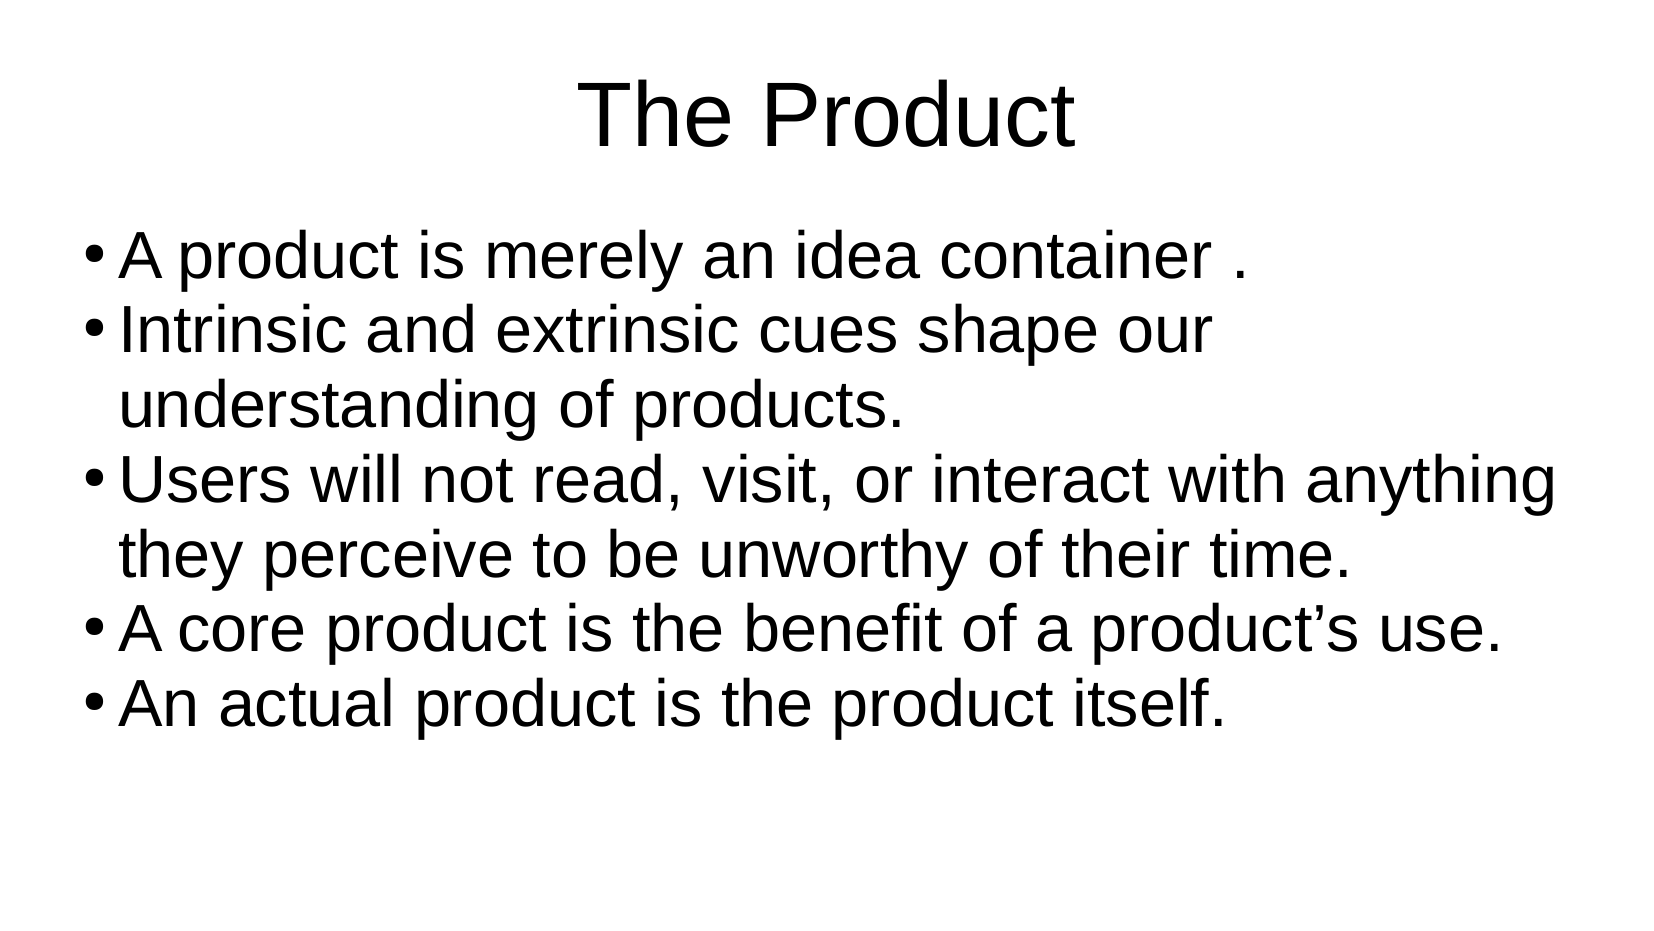

# The Product
A product is merely an idea container .
Intrinsic and extrinsic cues shape our understanding of products.
Users will not read, visit, or interact with anything they perceive to be unworthy of their time.
A core product is the benefit of a product’s use.
An actual product is the product itself.